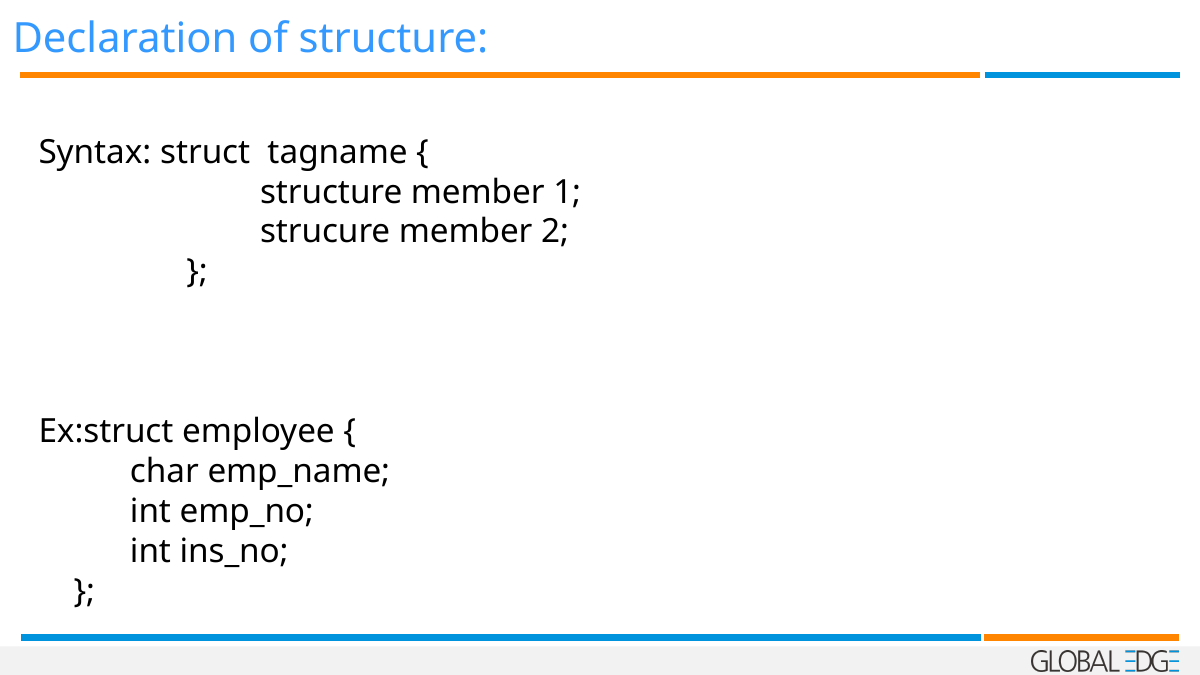

# Declaration of structure:
Syntax: struct tagname {
			structure member 1;
			strucure member 2;
		};
Ex:struct employee {
	 char emp_name;
	 int emp_no;
	 int ins_no;
 };